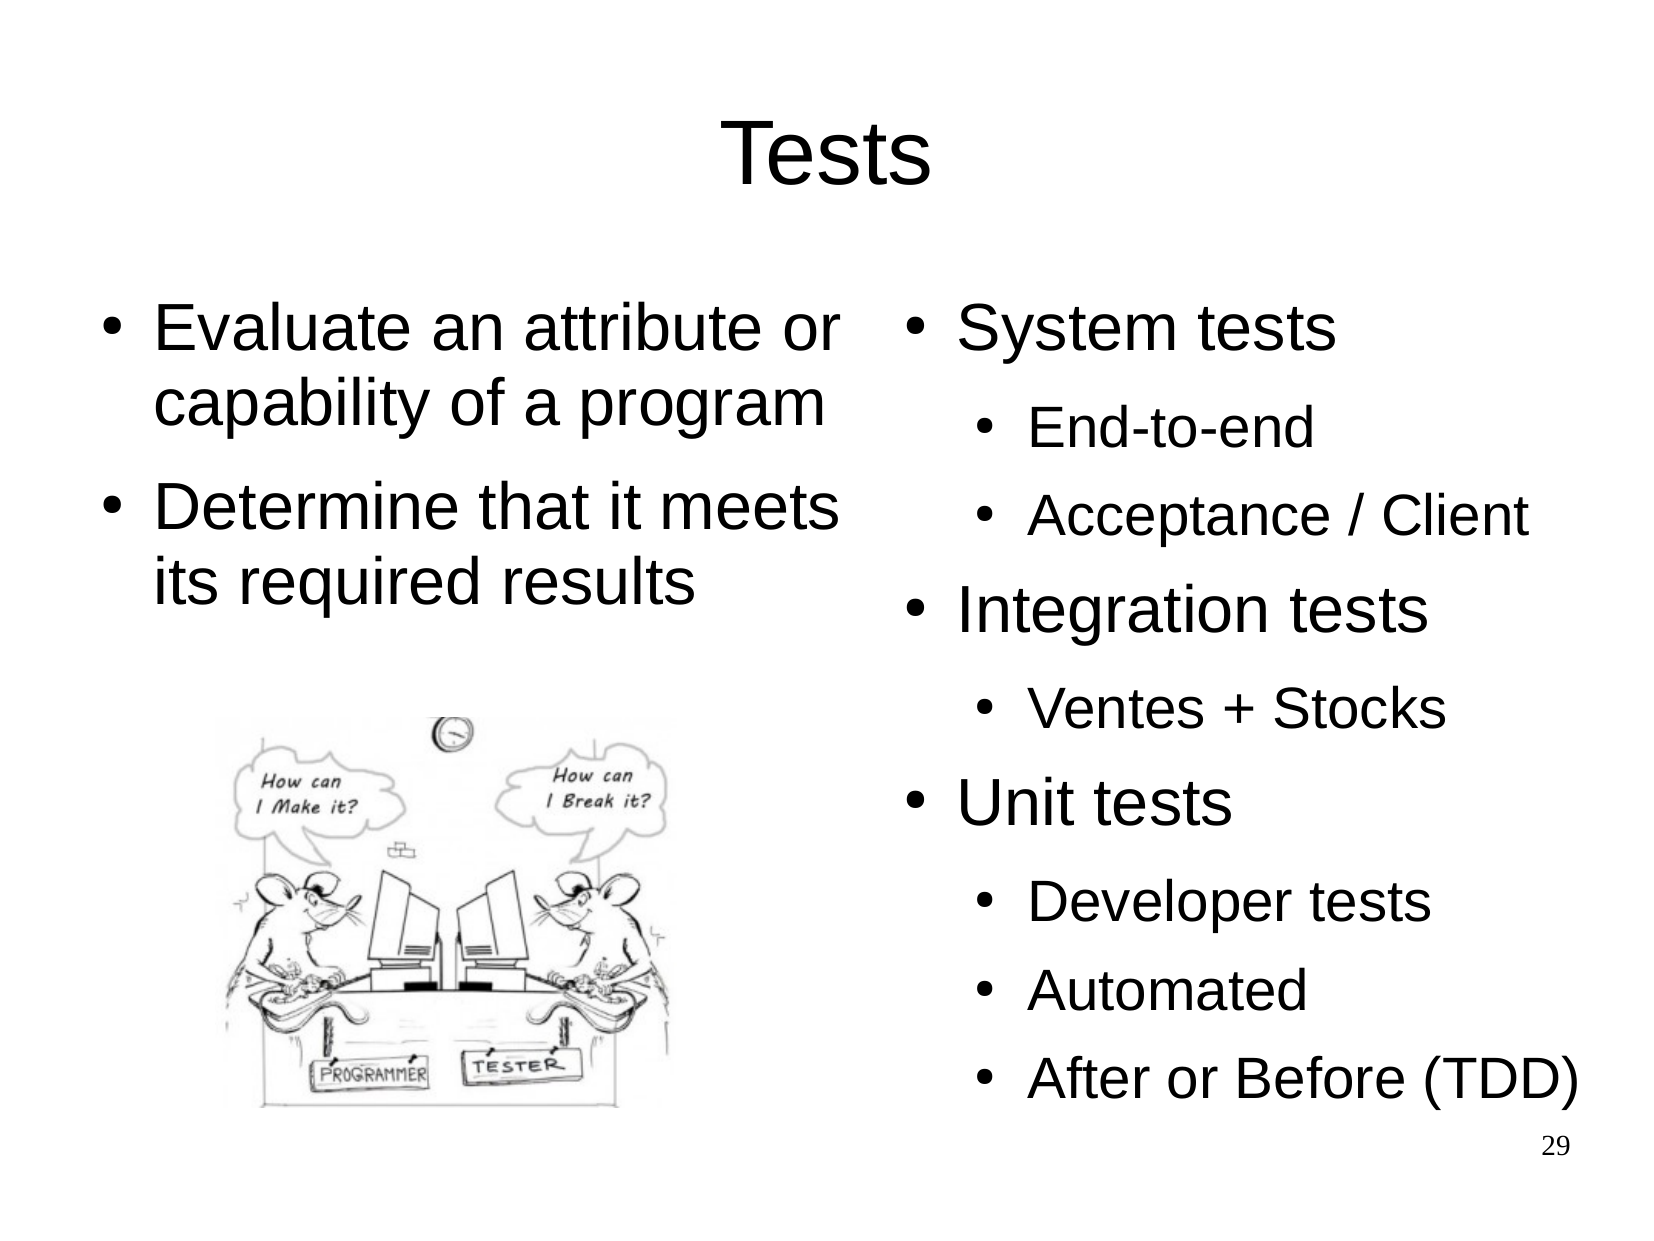

# Tests
Evaluate an attribute or capability of a program
Determine that it meets its required results
System tests
End-to-end
Acceptance / Client
Integration tests
Ventes + Stocks
Unit tests
Developer tests
Automated
After or Before (TDD)
29